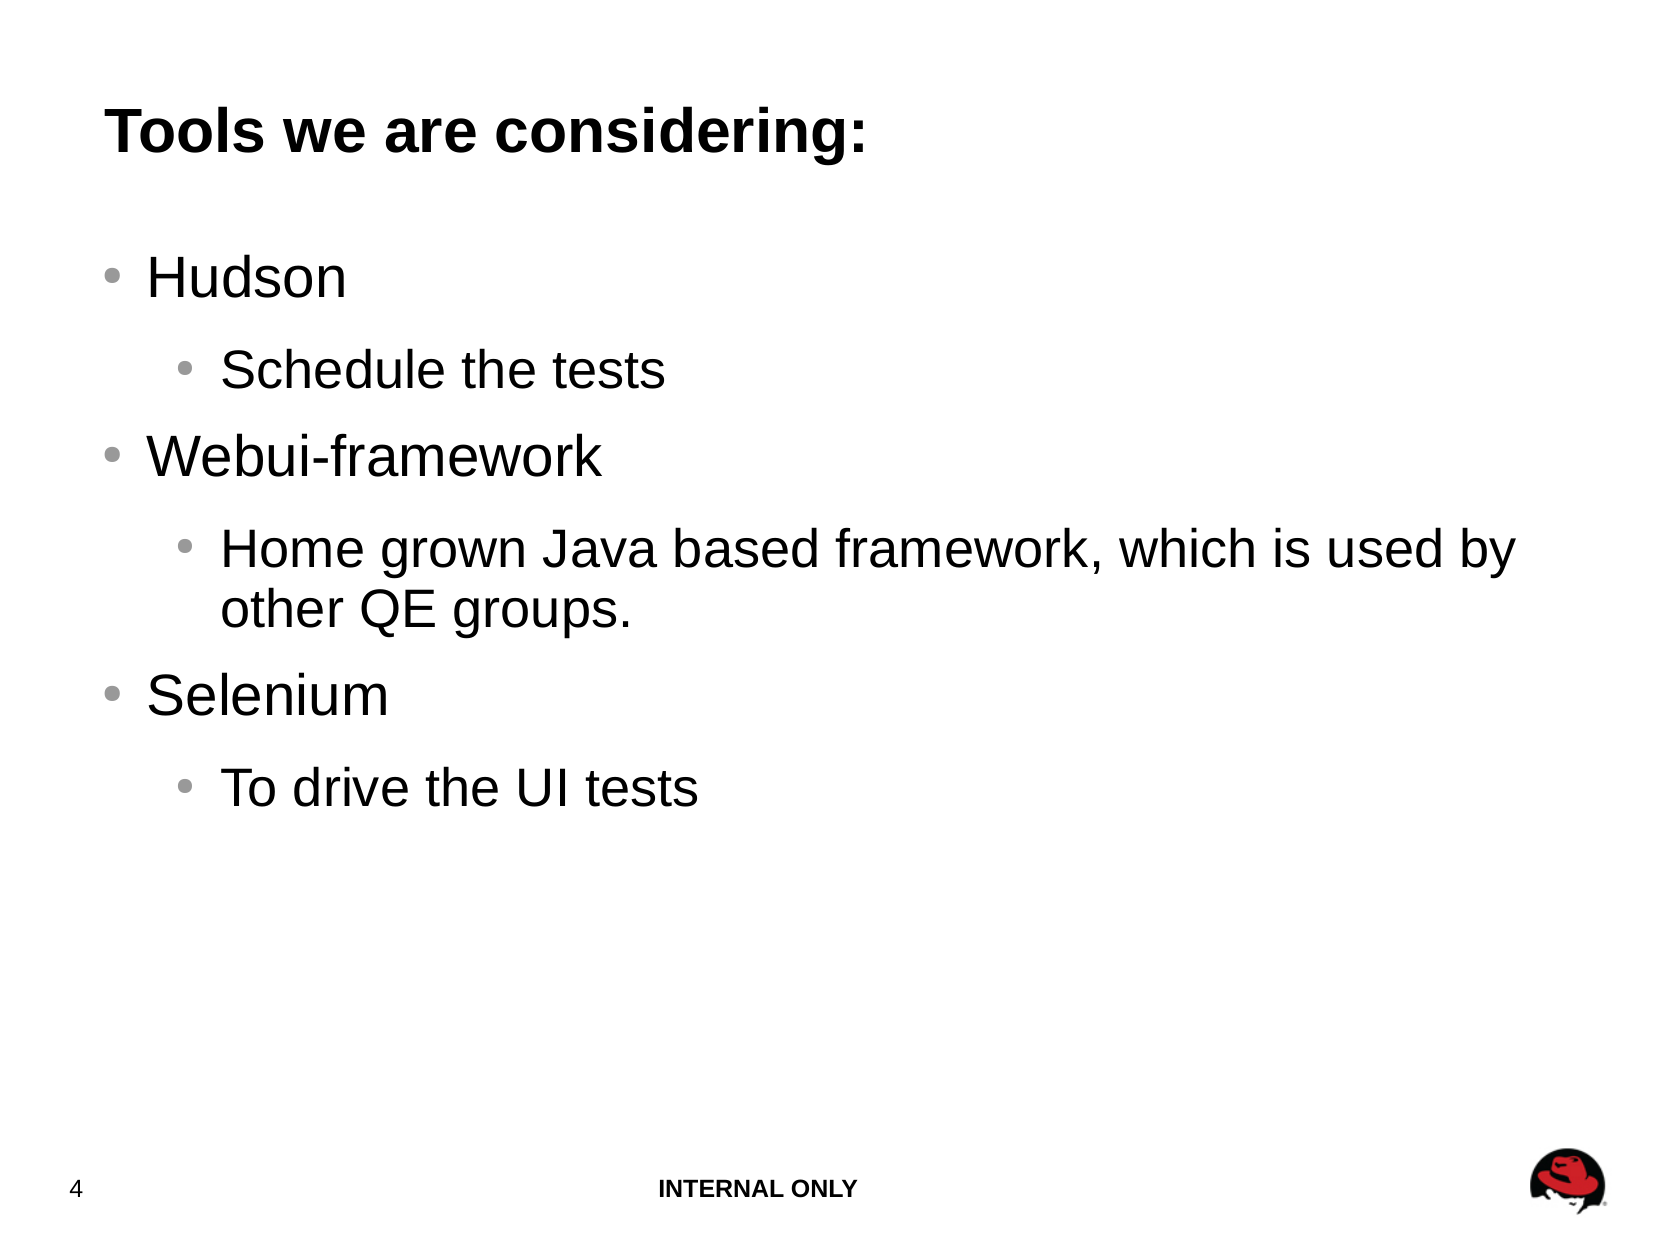

# Tools we are considering:
Hudson
Schedule the tests
Webui-framework
Home grown Java based framework, which is used by other QE groups.
Selenium
To drive the UI tests